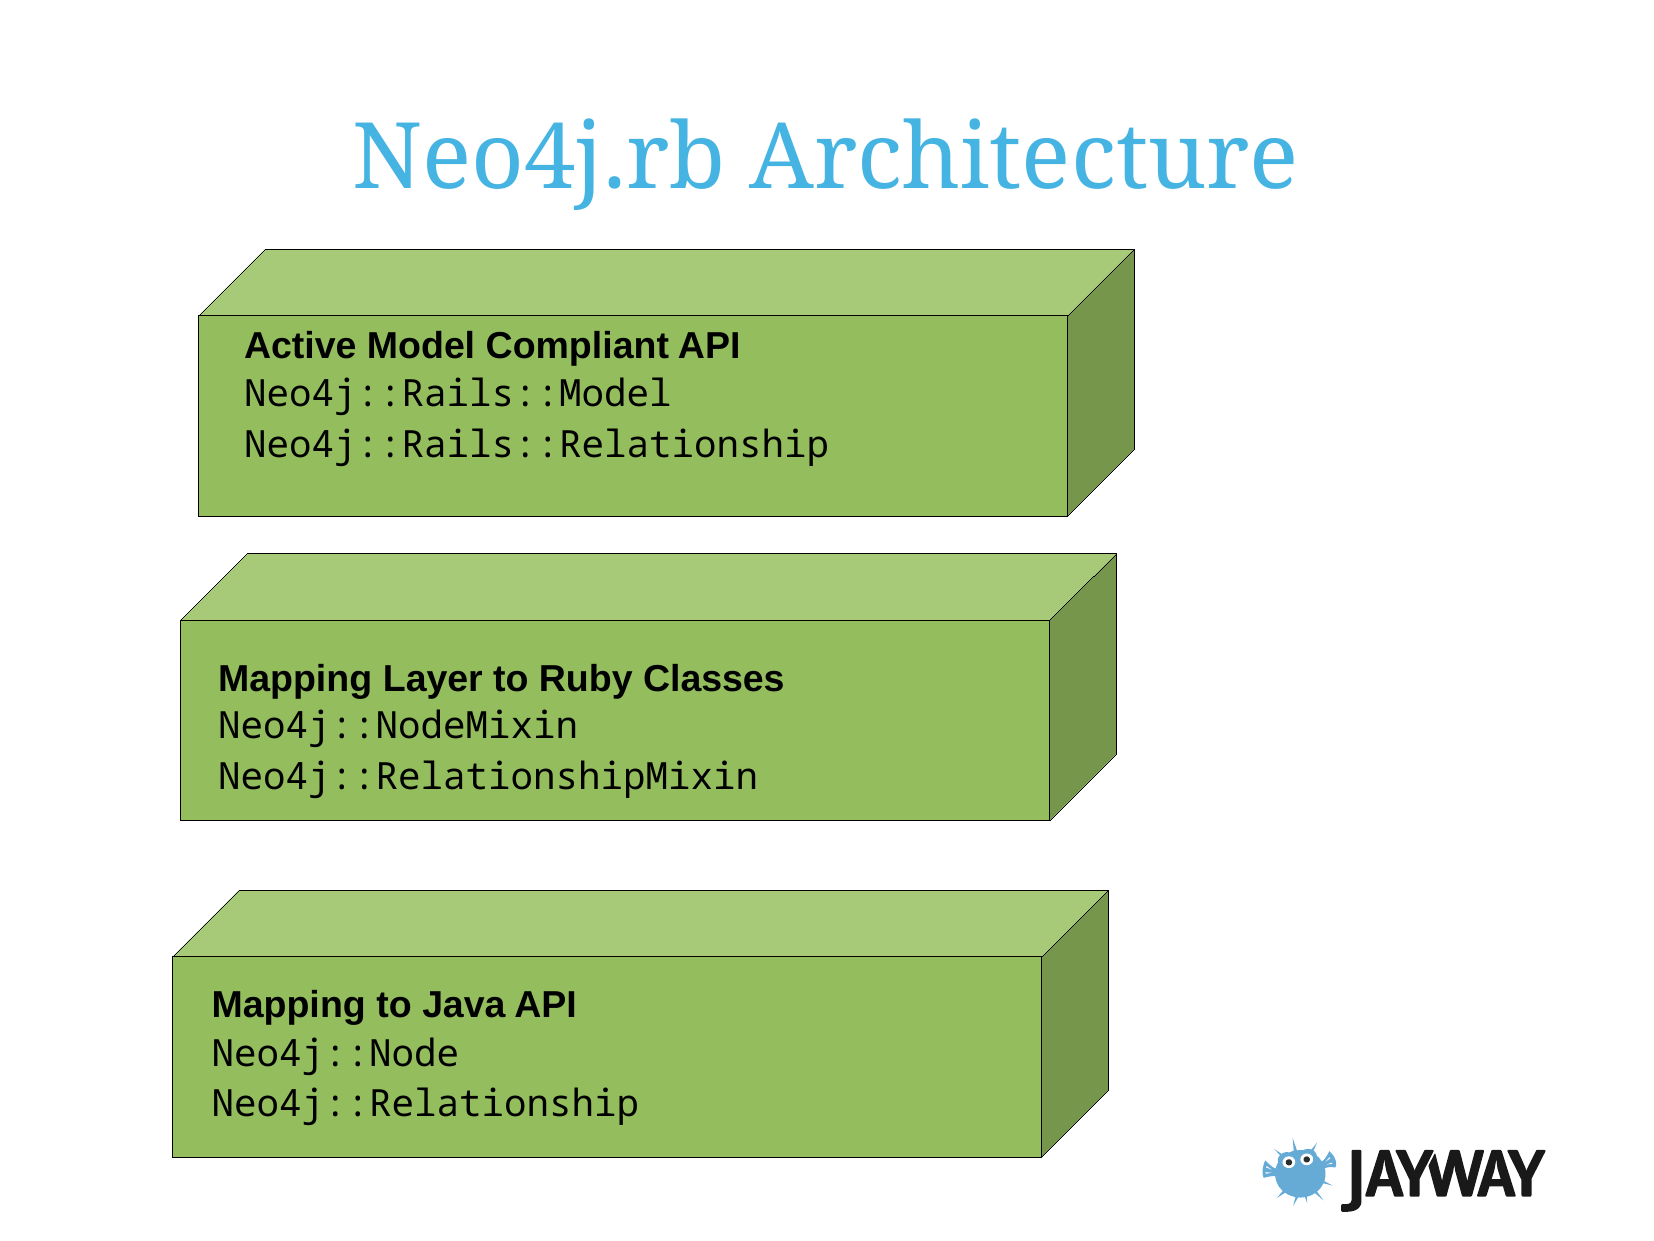

# Neo4j.rb Architecture
Active Model Compliant API
Neo4j::Rails::Model
Neo4j::Rails::Relationship
Mapping Layer to Ruby Classes
Neo4j::NodeMixin
Neo4j::RelationshipMixin
Mapping to Java API
Neo4j::Node
Neo4j::Relationship